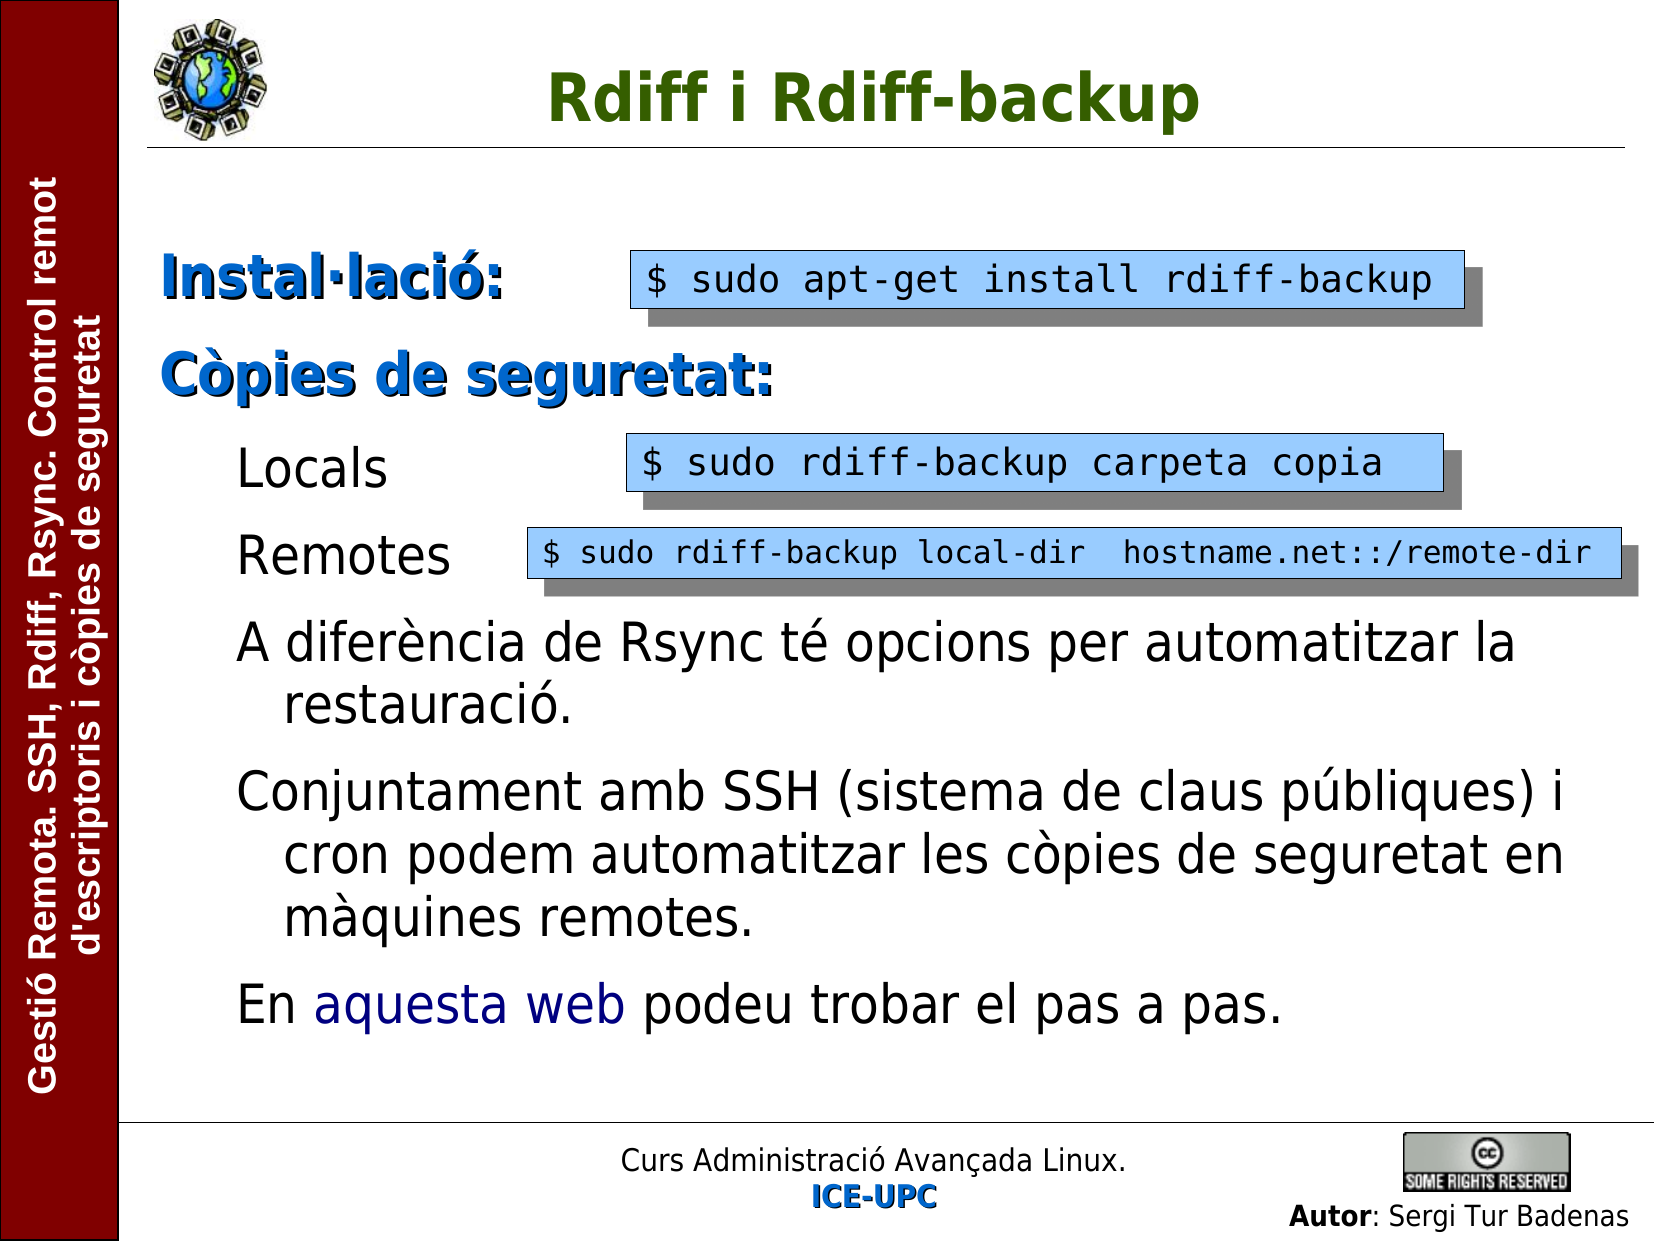

# Rdiff i Rdiff-backup
Instal·lació:
Còpies de seguretat:
Locals
Remotes
A diferència de Rsync té opcions per automatitzar la restauració.
Conjuntament amb SSH (sistema de claus públiques) i cron podem automatitzar les còpies de seguretat en màquines remotes.
En aquesta web podeu trobar el pas a pas.
$ sudo apt-get install rdiff-backup
$ sudo rdiff-backup carpeta copia
$ sudo rdiff-backup local-dir hostname.net::/remote-dir